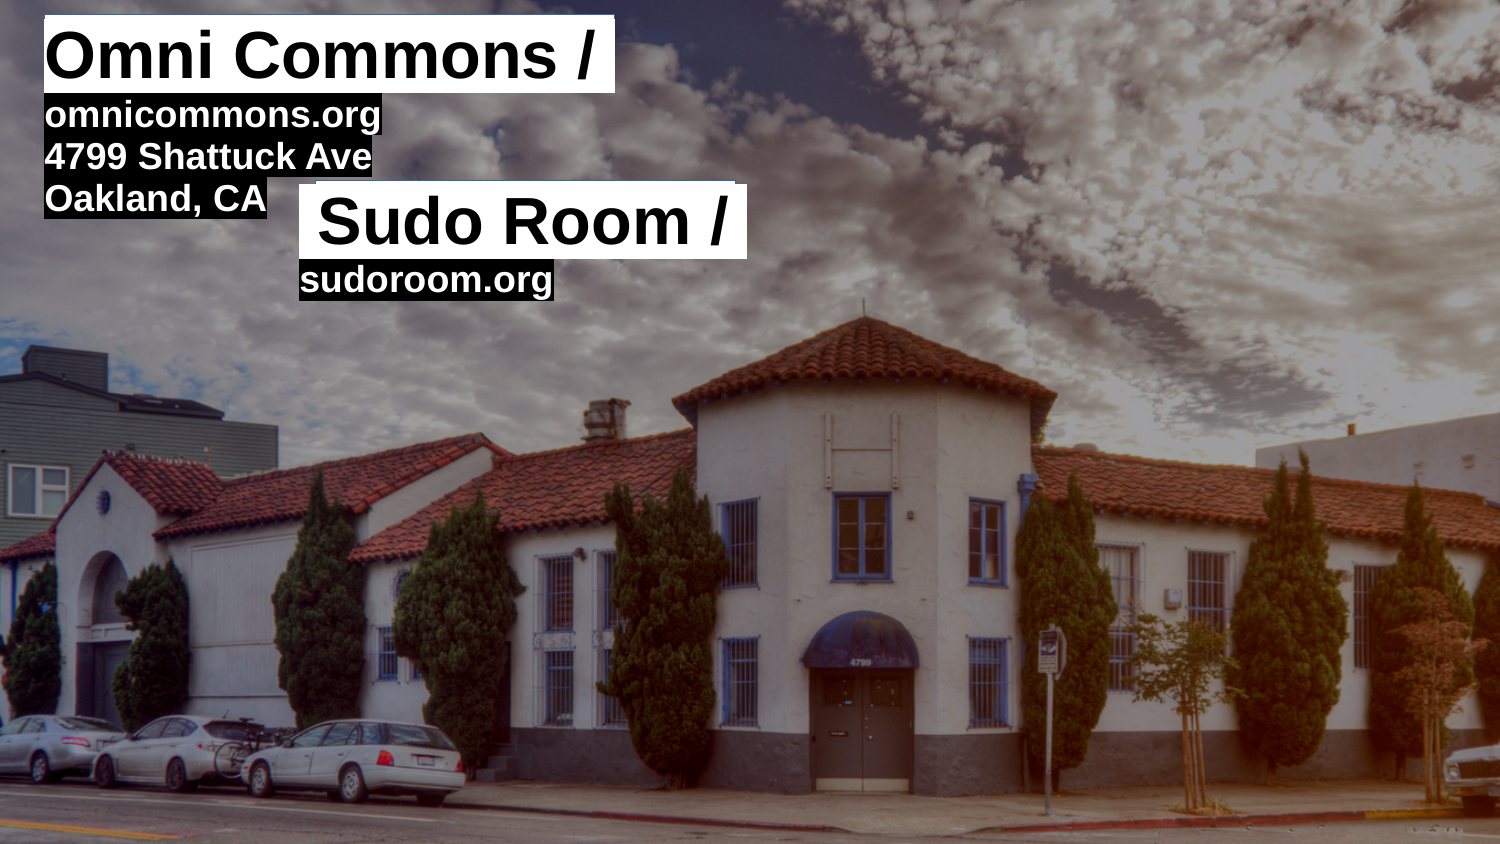

Omni Commons /
omnicommons.org
4799 Shattuck Ave
Oakland, CA
 Sudo Room /
sudoroom.org
#